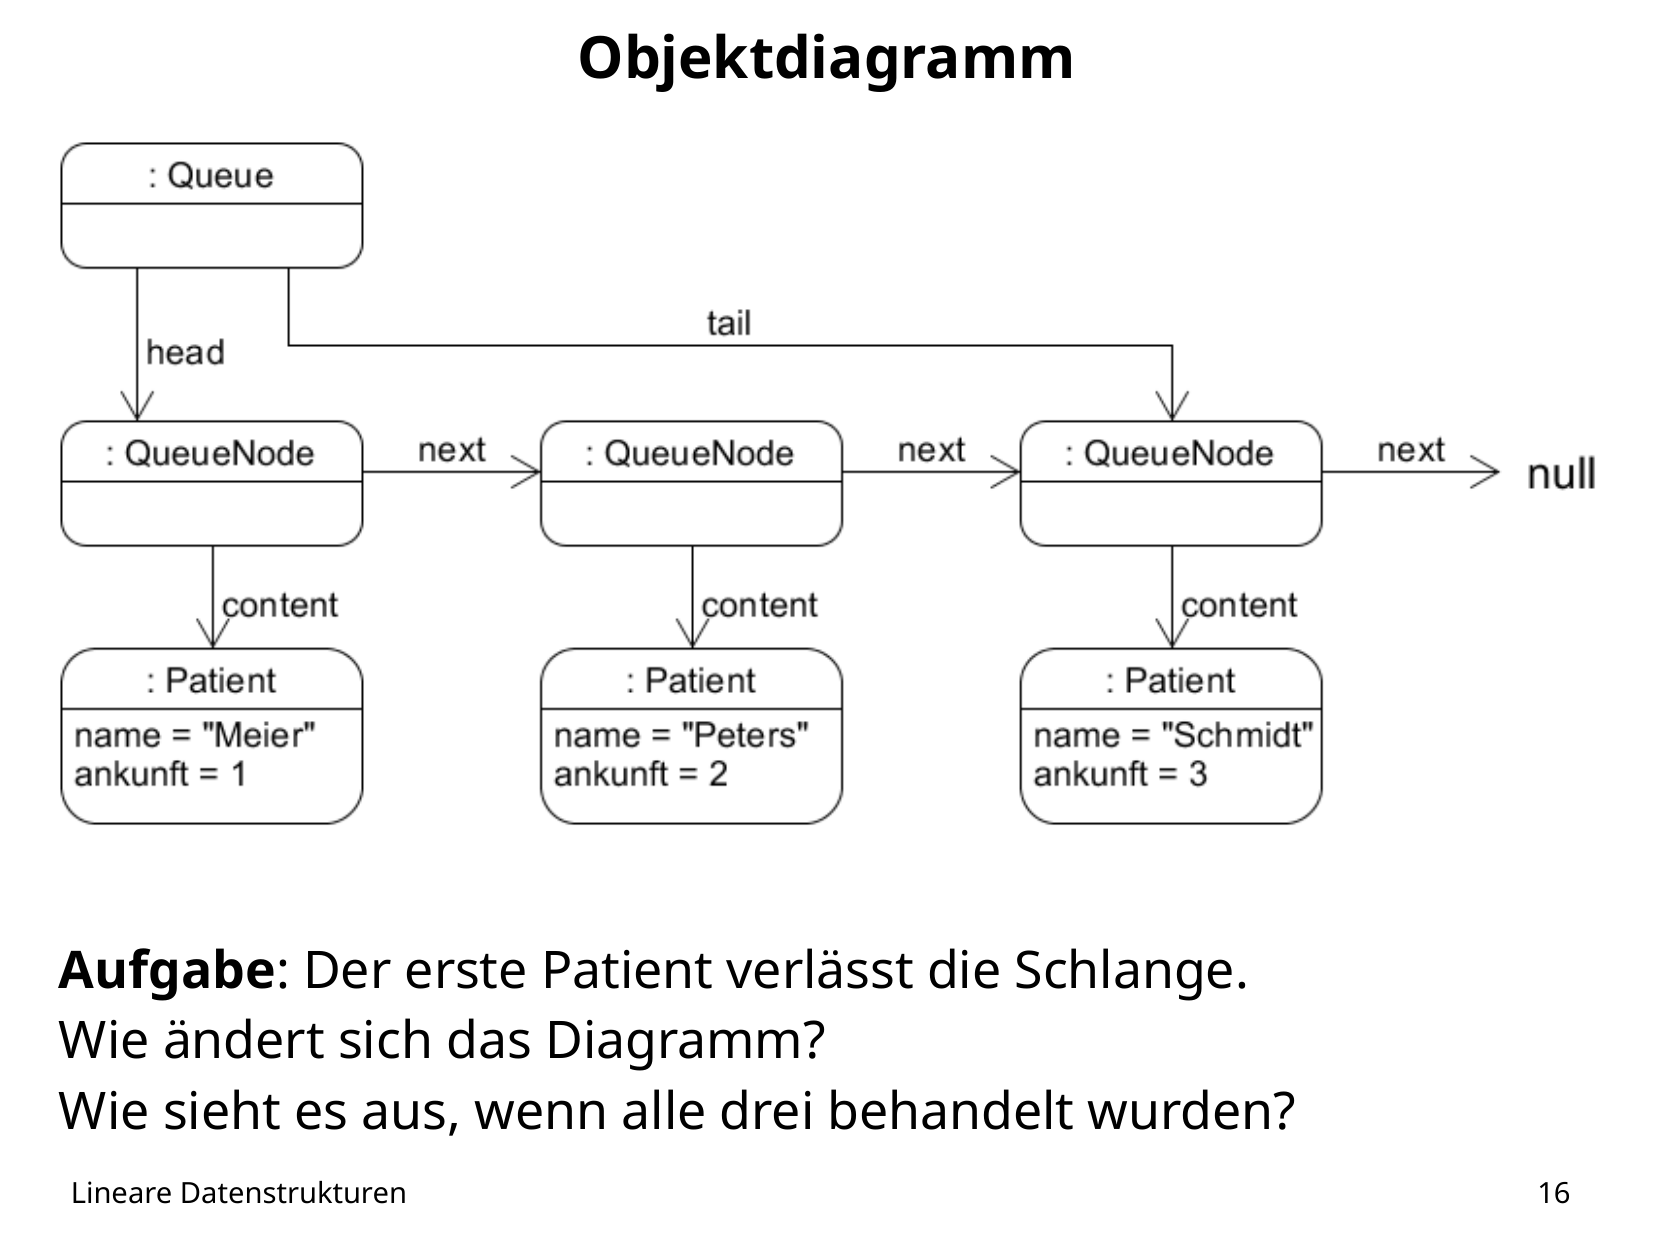

# Objektdiagramm
Aufgabe: Der erste Patient verlässt die Schlange.
Wie ändert sich das Diagramm?
Wie sieht es aus, wenn alle drei behandelt wurden?
Lineare Datenstrukturen
16